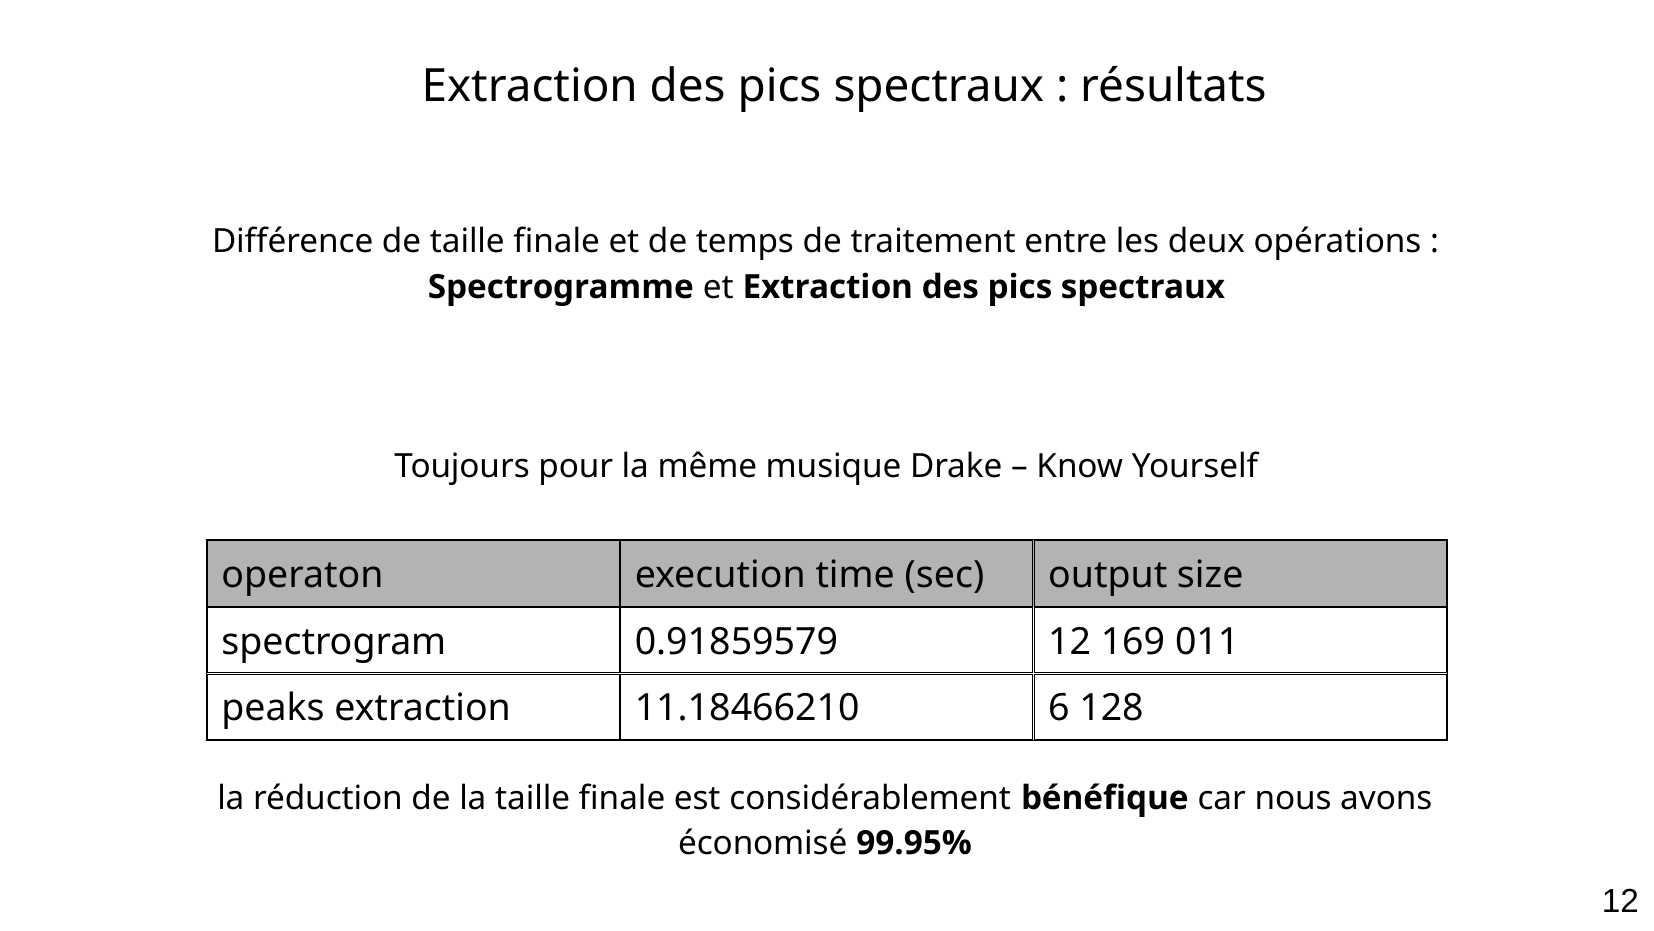

Extraction des pics spectraux : résultats
Différence de taille finale et de temps de traitement entre les deux opérations : Spectrogramme et Extraction des pics spectraux
Toujours pour la même musique Drake – Know Yourself
| operaton | execution time (sec) | output size |
| --- | --- | --- |
| spectrogram | 0.91859579 | 12 169 011 |
| peaks extraction | 11.18466210 | 6 128 |
la réduction de la taille finale est considérablement bénéfique car nous avons économisé 99.95%